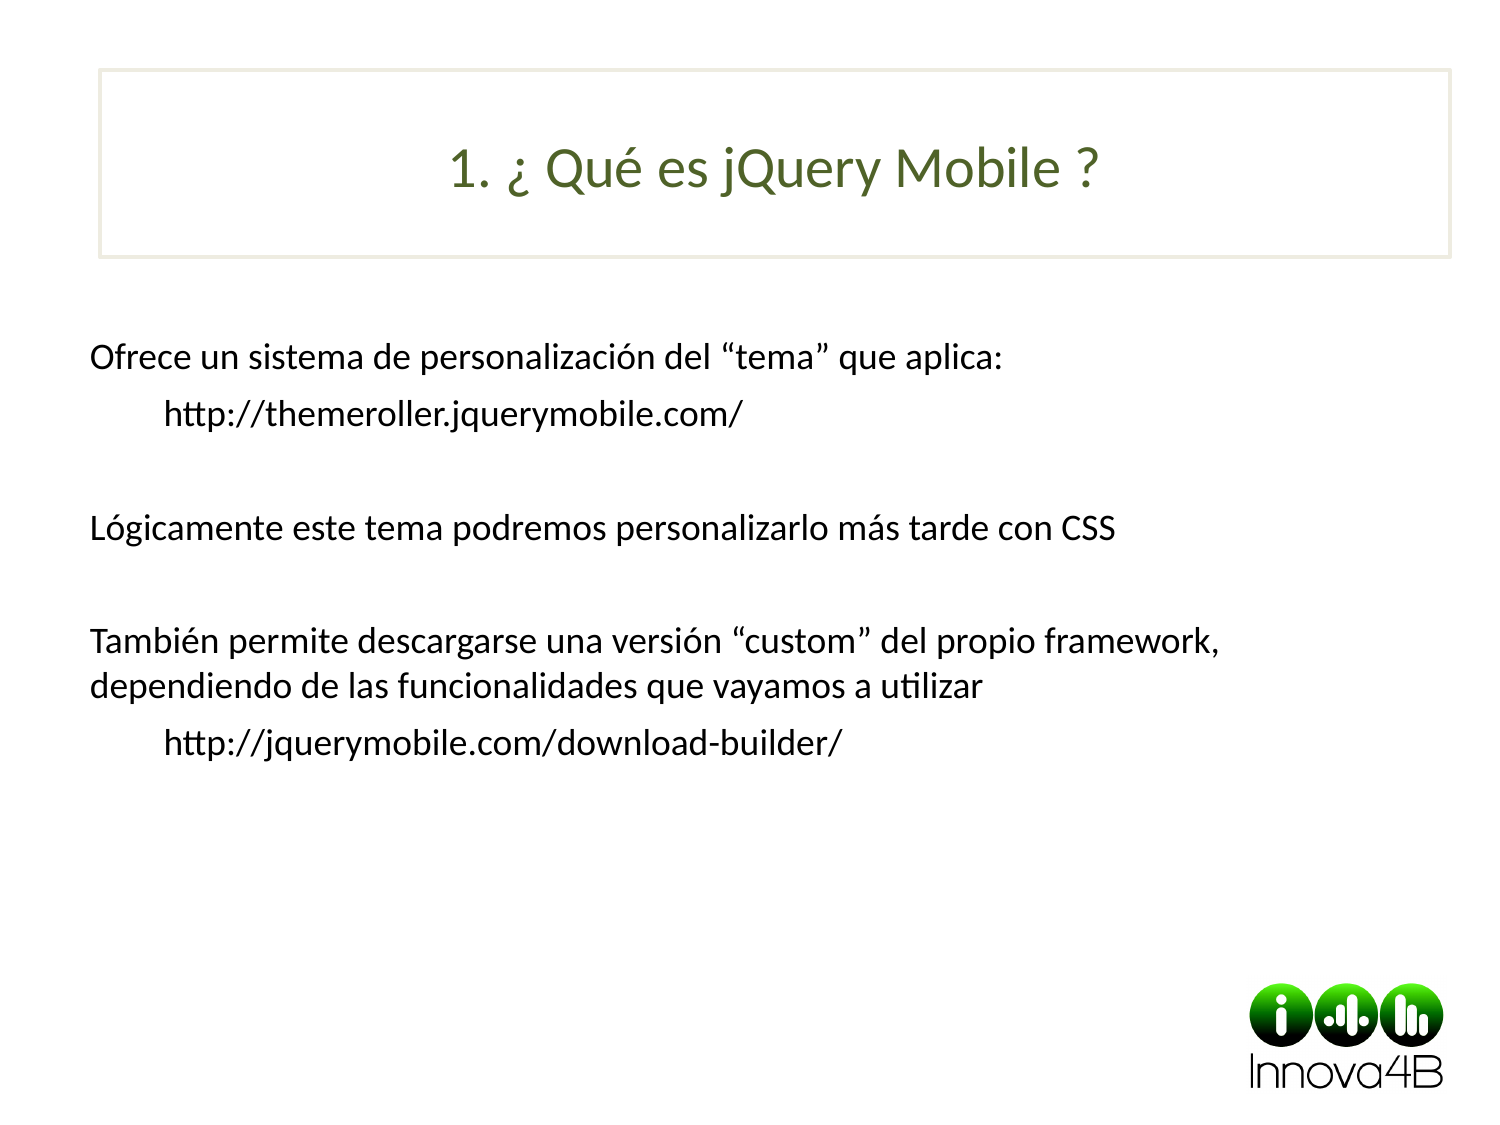

1. ¿ Qué es jQuery Mobile ?
Ofrece un sistema de personalización del “tema” que aplica:
	http://themeroller.jquerymobile.com/
Lógicamente este tema podremos personalizarlo más tarde con CSS
También permite descargarse una versión “custom” del propio framework, dependiendo de las funcionalidades que vayamos a utilizar
	http://jquerymobile.com/download-builder/